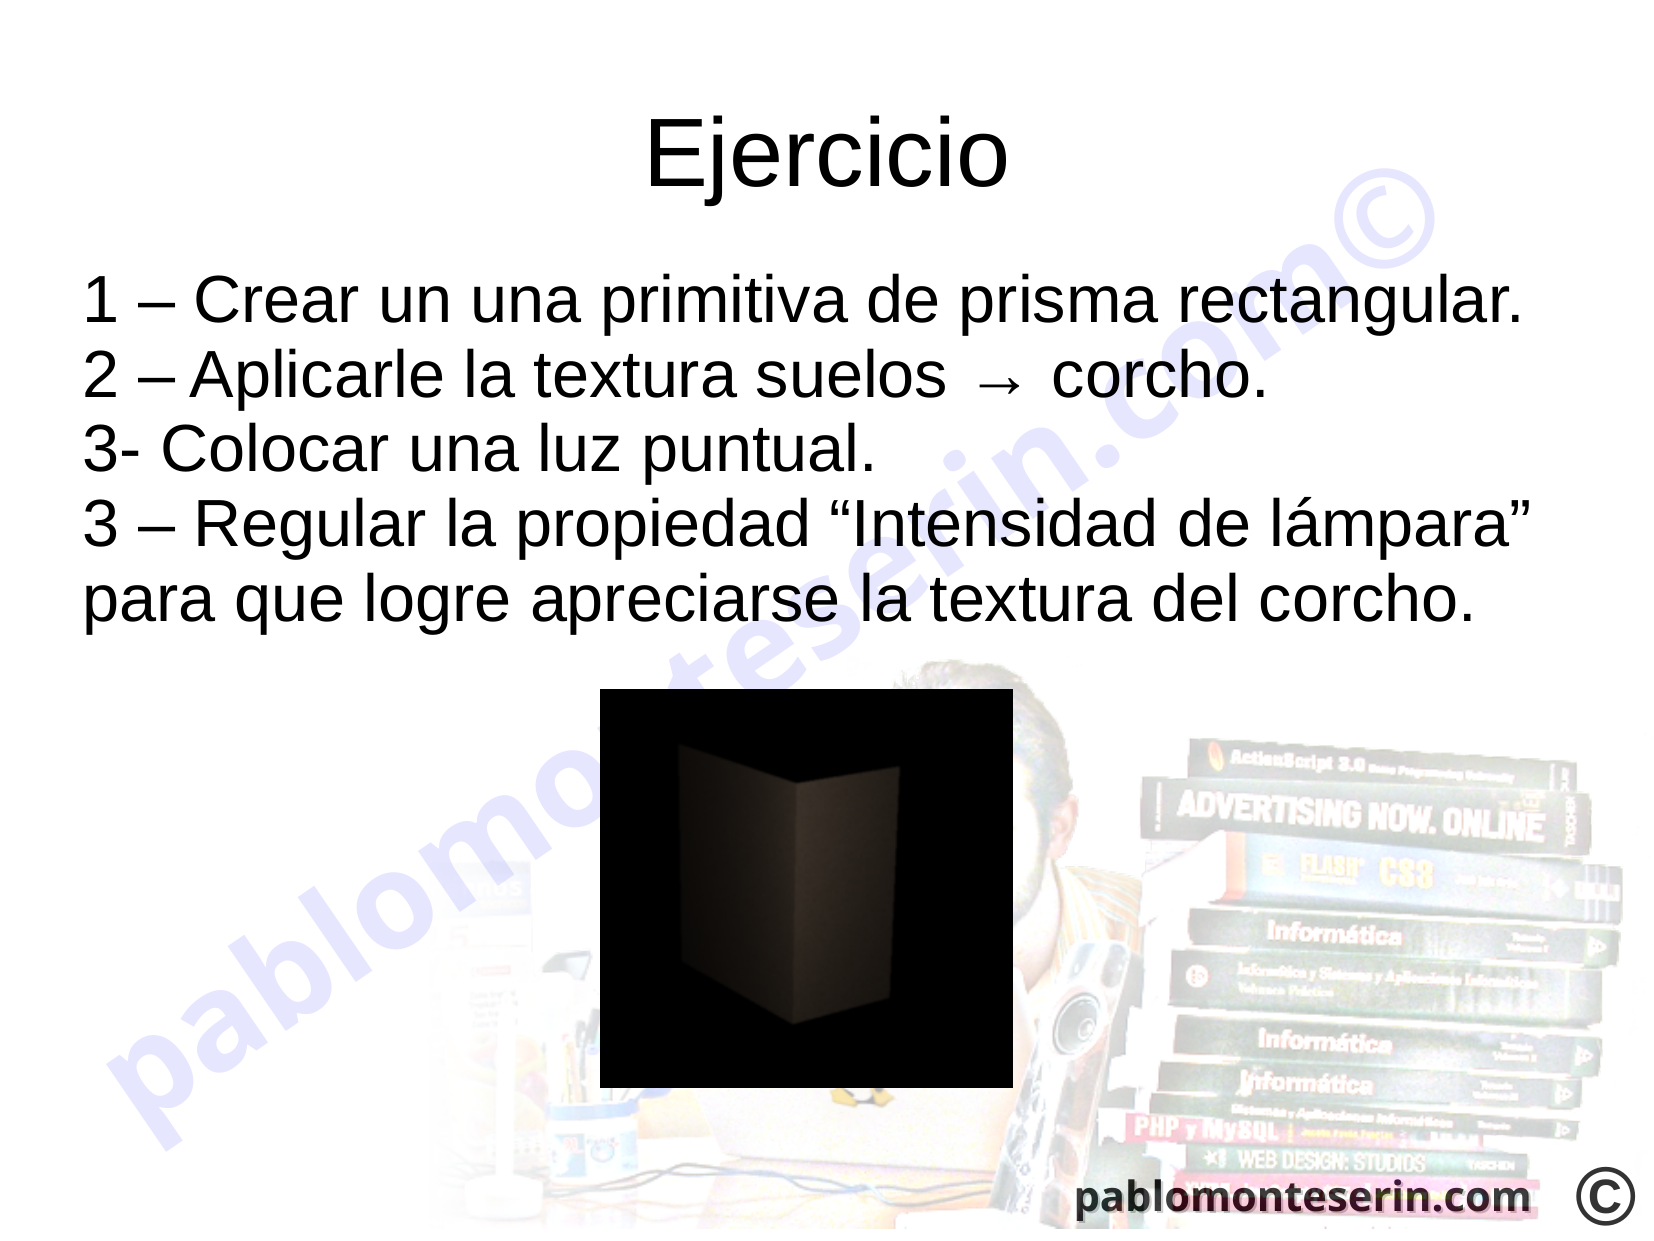

# Ejercicio
1 – Crear un una primitiva de prisma rectangular.
2 – Aplicarle la textura suelos → corcho.
3- Colocar una luz puntual.
3 – Regular la propiedad “Intensidad de lámpara” para que logre apreciarse la textura del corcho.